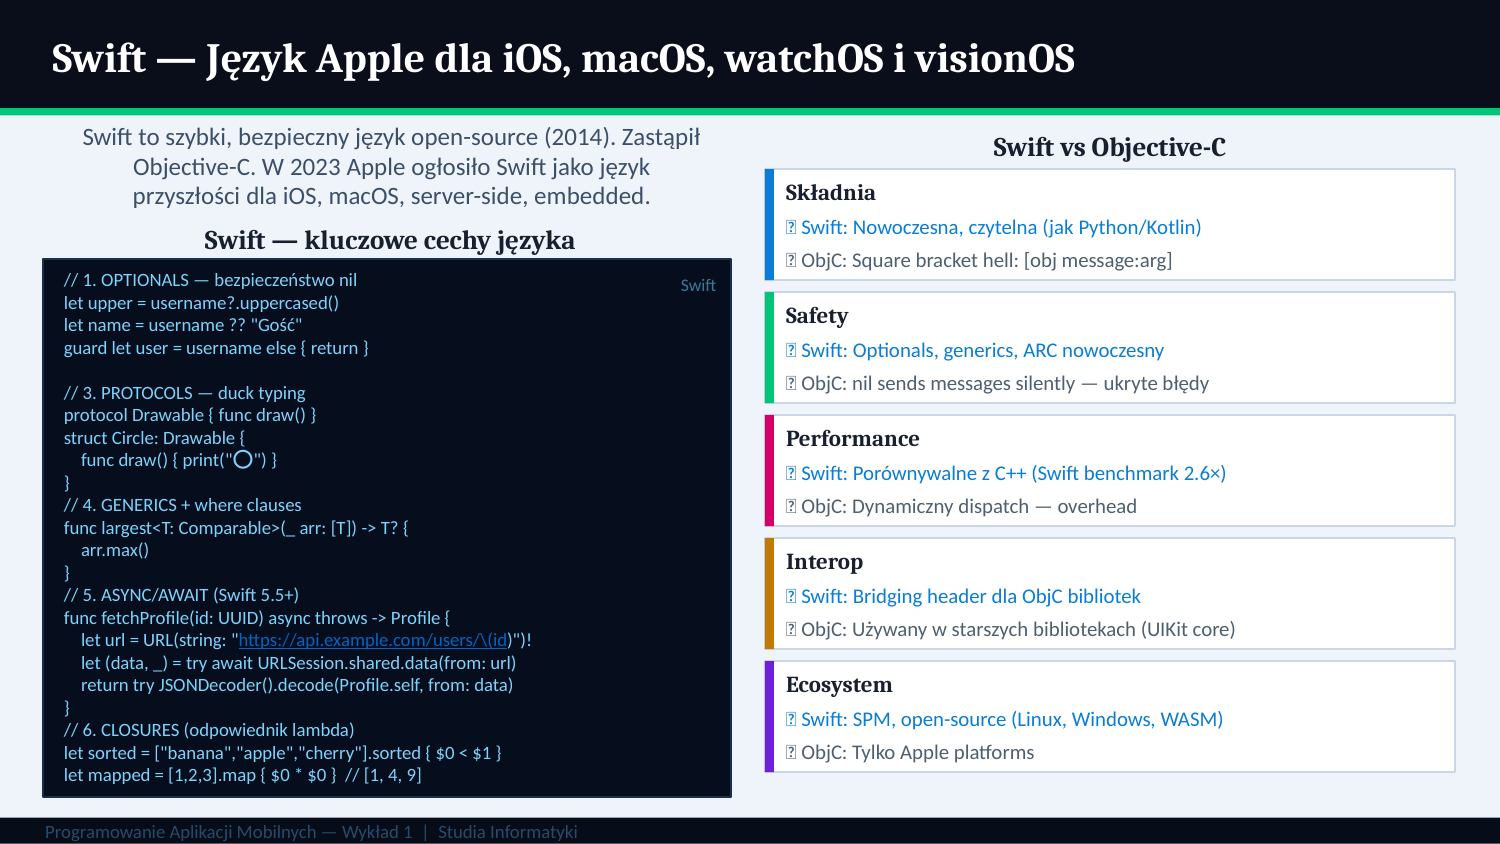

Swift — Język Apple dla iOS, macOS, watchOS i visionOS
Swift to szybki, bezpieczny język open-source (2014). Zastąpił Objective-C. W 2023 Apple ogłosiło Swift jako język przyszłości dla iOS, macOS, server-side, embedded.
Swift vs Objective-C
Składnia
🦅 Swift: Nowoczesna, czytelna (jak Python/Kotlin)
Swift — kluczowe cechy języka
🔷 ObjC: Square bracket hell: [obj message:arg]
// 1. OPTIONALS — bezpieczeństwo nil
let upper = username?.uppercased()
let name = username ?? "Gość"
guard let user = username else { return }
// 3. PROTOCOLS — duck typing
protocol Drawable { func draw() }
struct Circle: Drawable {
 func draw() { print("⭕") }
}
// 4. GENERICS + where clauses
func largest<T: Comparable>(_ arr: [T]) -> T? {
 arr.max()
}
// 5. ASYNC/AWAIT (Swift 5.5+)
func fetchProfile(id: UUID) async throws -> Profile {
    let url = URL(string: "https://api.example.com/users/\(id)")!
    let (data, _) = try await URLSession.shared.data(from: url)
    return try JSONDecoder().decode(Profile.self, from: data)
}
// 6. CLOSURES (odpowiednik lambda)
let sorted = ["banana","apple","cherry"].sorted { $0 < $1 }
let mapped = [1,2,3].map { $0 * $0 } // [1, 4, 9]
Swift
Safety
🦅 Swift: Optionals, generics, ARC nowoczesny
🔷 ObjC: nil sends messages silently — ukryte błędy
Performance
🦅 Swift: Porównywalne z C++ (Swift benchmark 2.6×)
🔷 ObjC: Dynamiczny dispatch — overhead
Interop
🦅 Swift: Bridging header dla ObjC bibliotek
🔷 ObjC: Używany w starszych bibliotekach (UIKit core)
Ecosystem
🦅 Swift: SPM, open-source (Linux, Windows, WASM)
🔷 ObjC: Tylko Apple platforms
Programowanie Aplikacji Mobilnych — Wykład 1 | Studia Informatyki